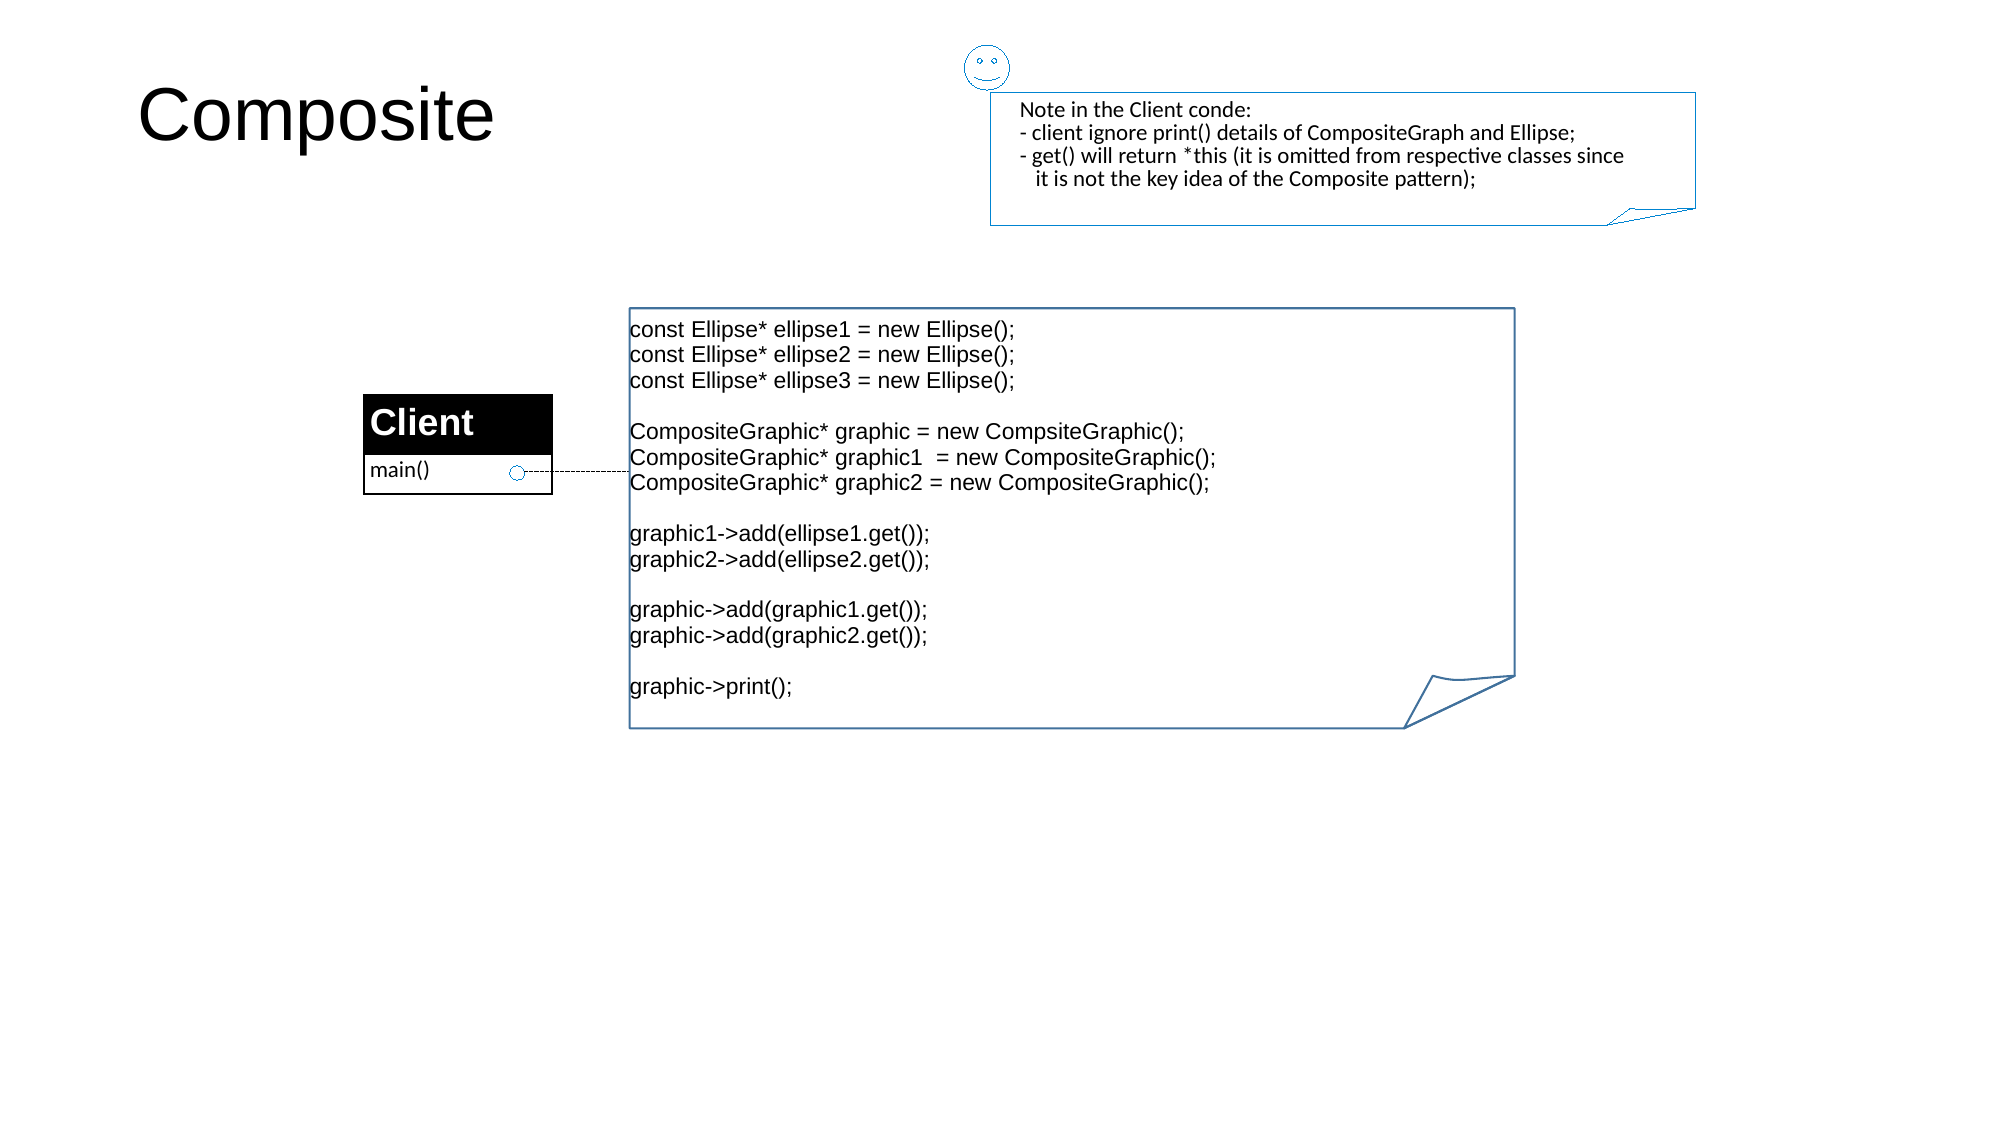

Note in the Client conde:
- client ignore print() details of CompositeGraph and Ellipse;
- get() will return *this (it is omitted from respective classes since
 it is not the key idea of the Composite pattern);
# Composite
const Ellipse* ellipse1 = new Ellipse();
const Ellipse* ellipse2 = new Ellipse();
const Ellipse* ellipse3 = new Ellipse();
CompositeGraphic* graphic = new CompsiteGraphic();
CompositeGraphic* graphic1 = new CompositeGraphic();
CompositeGraphic* graphic2 = new CompositeGraphic();
graphic1->add(ellipse1.get());
graphic2->add(ellipse2.get());
graphic->add(graphic1.get());
graphic->add(graphic2.get());
graphic->print();
| Client |
| --- |
| main() |